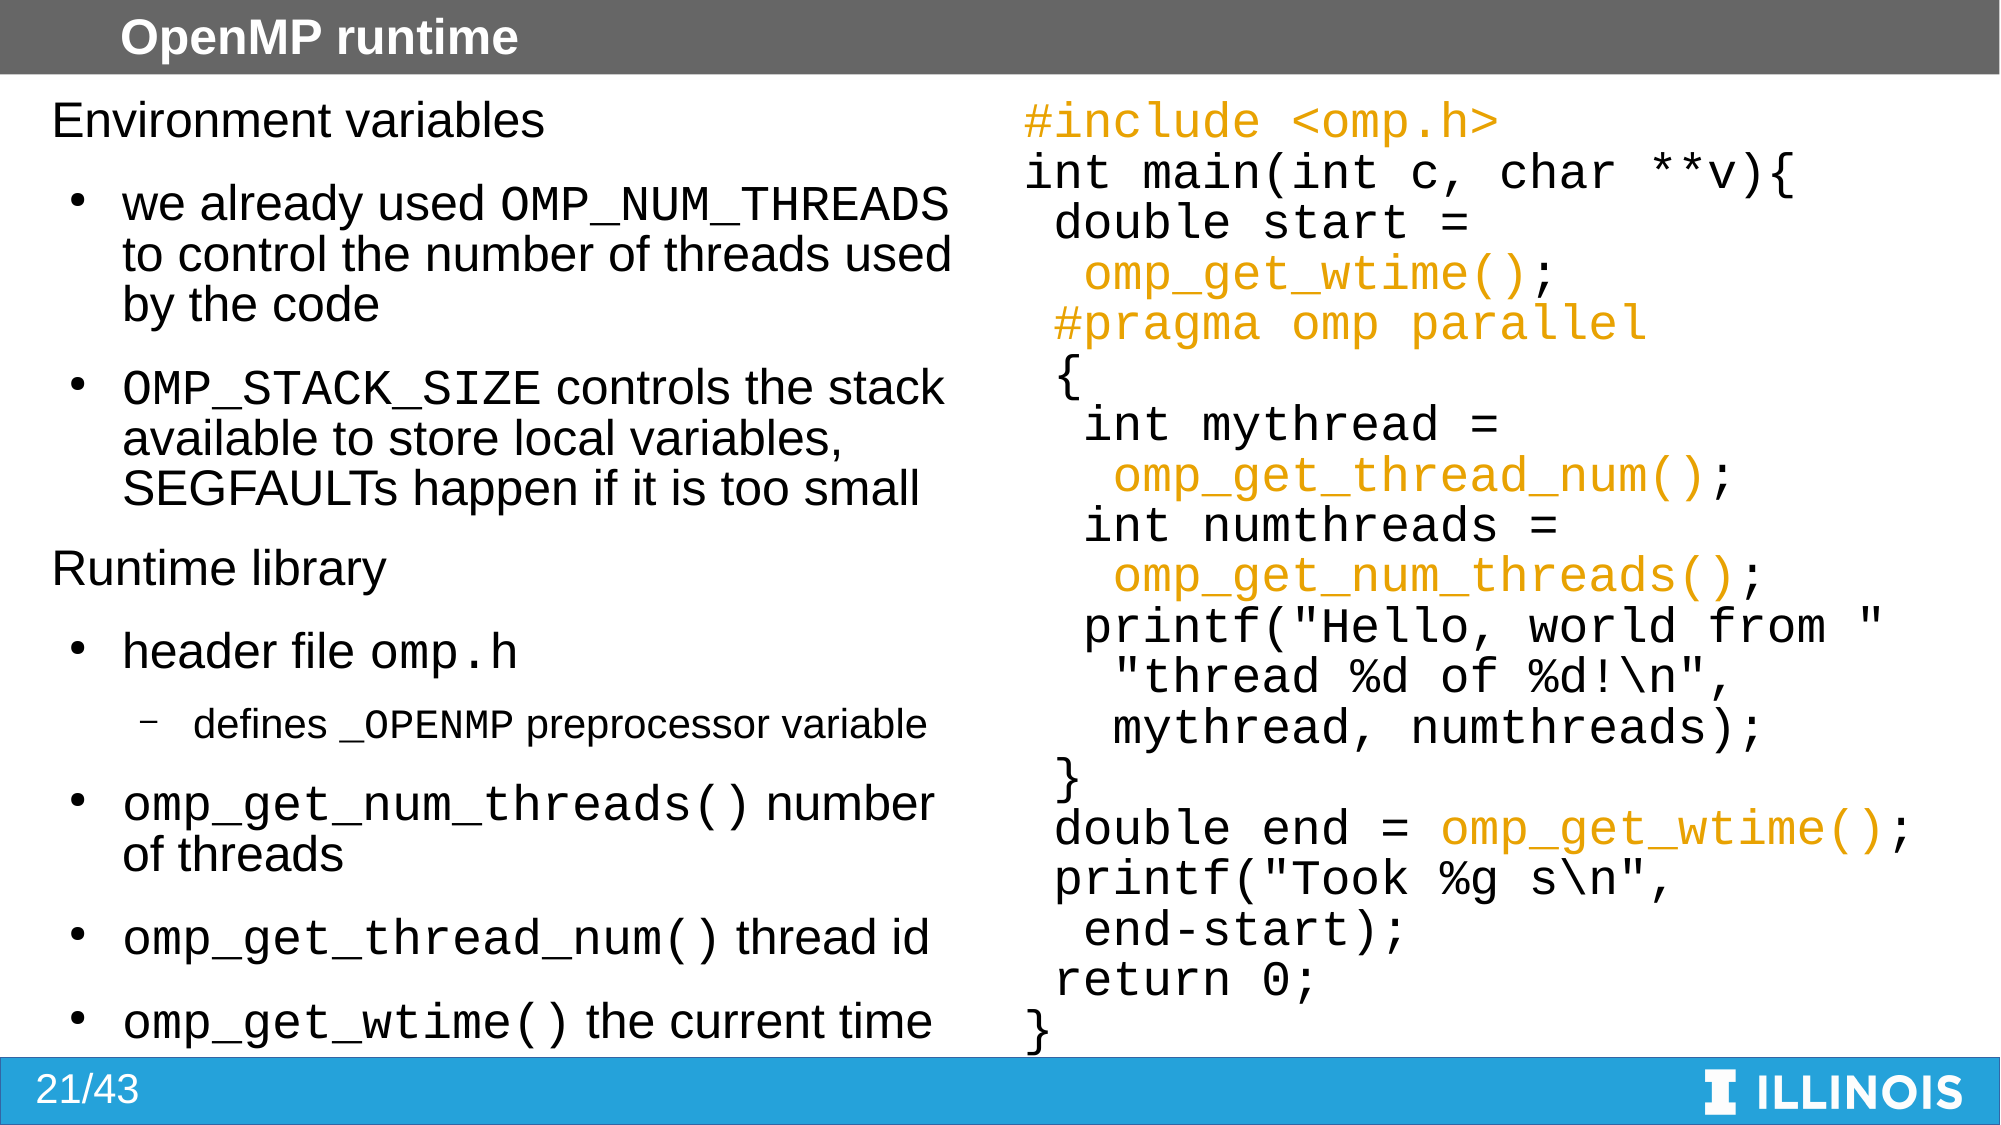

# OpenMP runtime
Environment variables
we already used OMP_NUM_THREADS to control the number of threads used by the code
OMP_STACK_SIZE controls the stack available to store local variables, SEGFAULTs happen if it is too small
Runtime library
header file omp.h
defines _OPENMP preprocessor variable
omp_get_num_threads() number of threads
omp_get_thread_num() thread id
omp_get_wtime() the current time
#include <omp.h>
int main(int c, char **v){
 double start =
 omp_get_wtime();
 #pragma omp parallel
 {
 int mythread =
 omp_get_thread_num();
 int numthreads =
 omp_get_num_threads();
 printf("Hello, world from "
 "thread %d of %d!\n",
 mythread, numthreads);
 }
 double end = omp_get_wtime();
 printf("Took %g s\n",
 end-start);
 return 0;
}